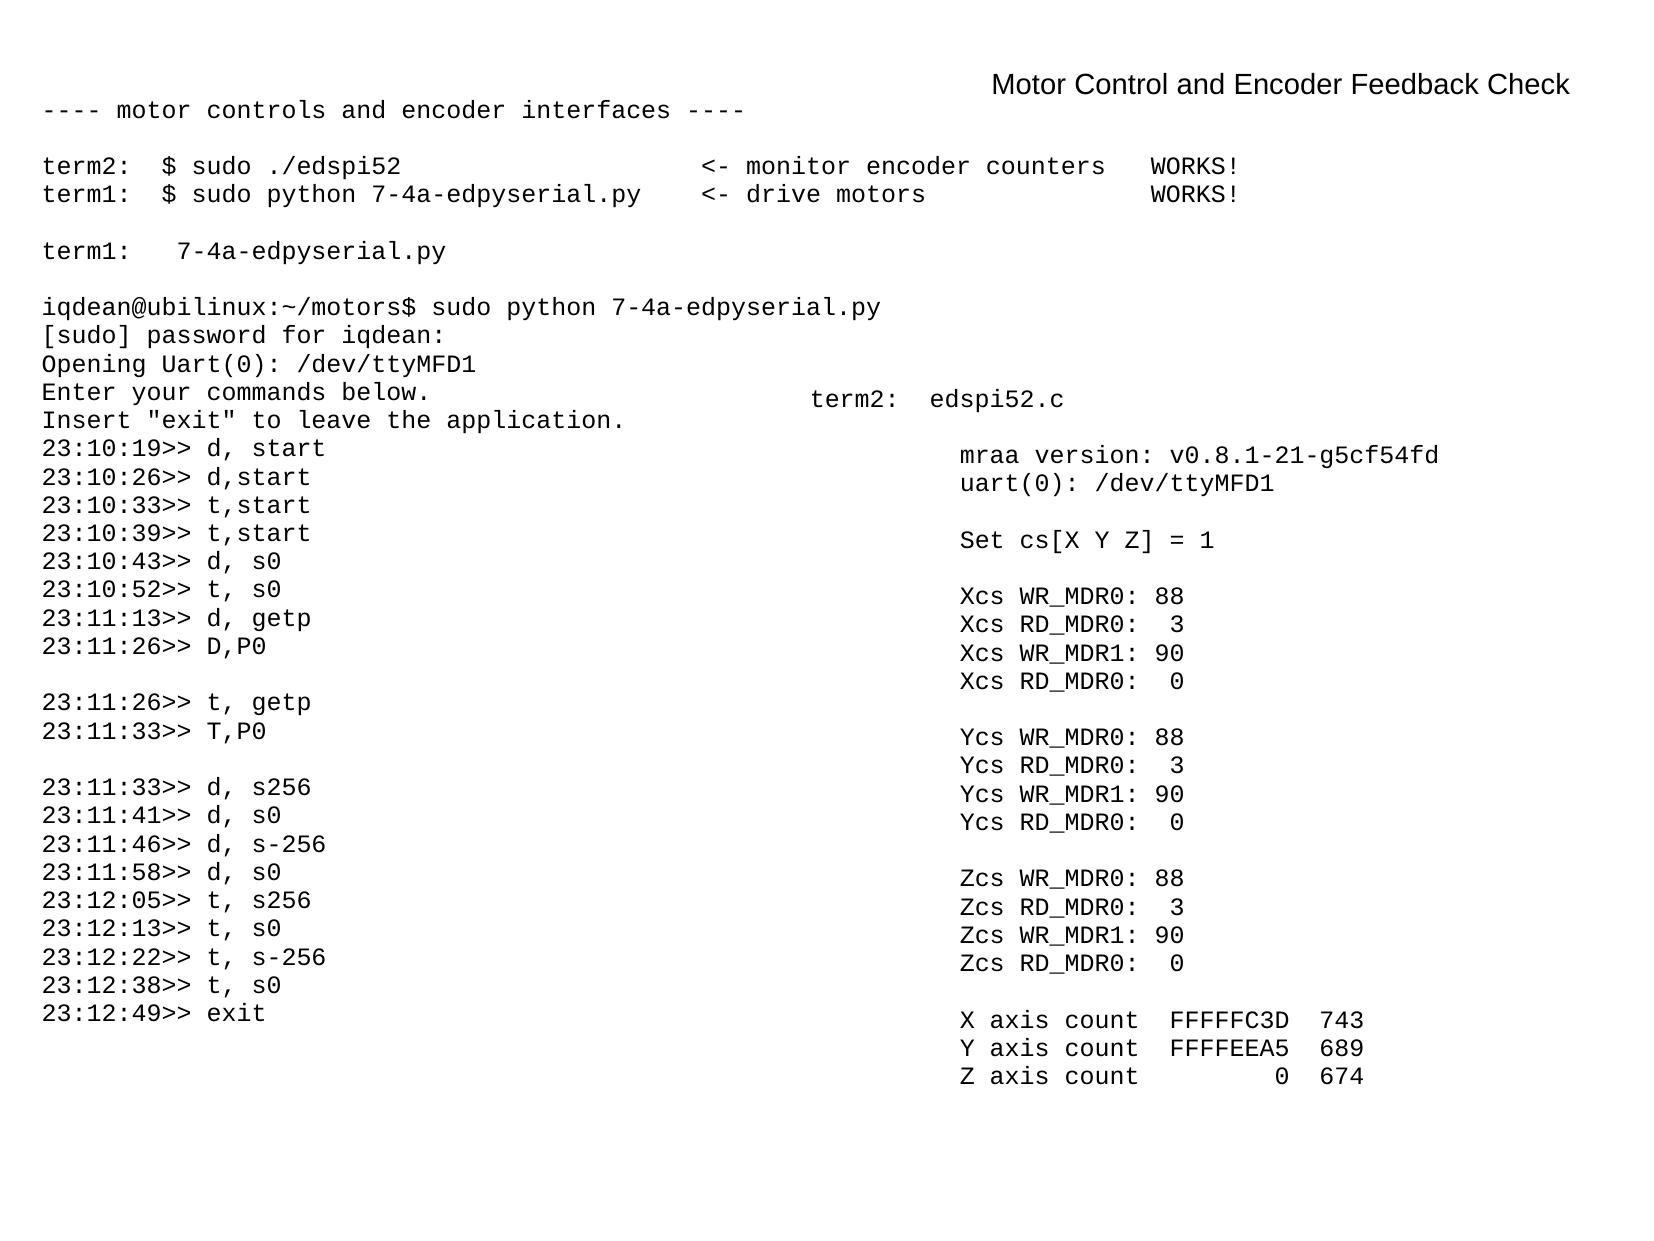

# Motor Control and Encoder Feedback Check
---- motor controls and encoder interfaces ----
term2: $ sudo ./edspi52 <- monitor encoder counters WORKS!
term1: $ sudo python 7-4a-edpyserial.py <- drive motors WORKS!
term1: 7-4a-edpyserial.py
iqdean@ubilinux:~/motors$ sudo python 7-4a-edpyserial.py
[sudo] password for iqdean:
Opening Uart(0): /dev/ttyMFD1
Enter your commands below.
Insert "exit" to leave the application.
23:10:19>> d, start
23:10:26>> d,start
23:10:33>> t,start
23:10:39>> t,start
23:10:43>> d, s0
23:10:52>> t, s0
23:11:13>> d, getp
23:11:26>> D,P0
23:11:26>> t, getp
23:11:33>> T,P0
23:11:33>> d, s256
23:11:41>> d, s0
23:11:46>> d, s-256
23:11:58>> d, s0
23:12:05>> t, s256
23:12:13>> t, s0
23:12:22>> t, s-256
23:12:38>> t, s0
23:12:49>> exit
term2: edspi52.c
 mraa version: v0.8.1-21-g5cf54fd
 uart(0): /dev/ttyMFD1
 Set cs[X Y Z] = 1
 Xcs WR_MDR0: 88
 Xcs RD_MDR0: 3
 Xcs WR_MDR1: 90
 Xcs RD_MDR0: 0
 Ycs WR_MDR0: 88
 Ycs RD_MDR0: 3
 Ycs WR_MDR1: 90
 Ycs RD_MDR0: 0
 Zcs WR_MDR0: 88
 Zcs RD_MDR0: 3
 Zcs WR_MDR1: 90
 Zcs RD_MDR0: 0
 X axis count FFFFFC3D 743
 Y axis count FFFFEEA5 689
 Z axis count 0 674